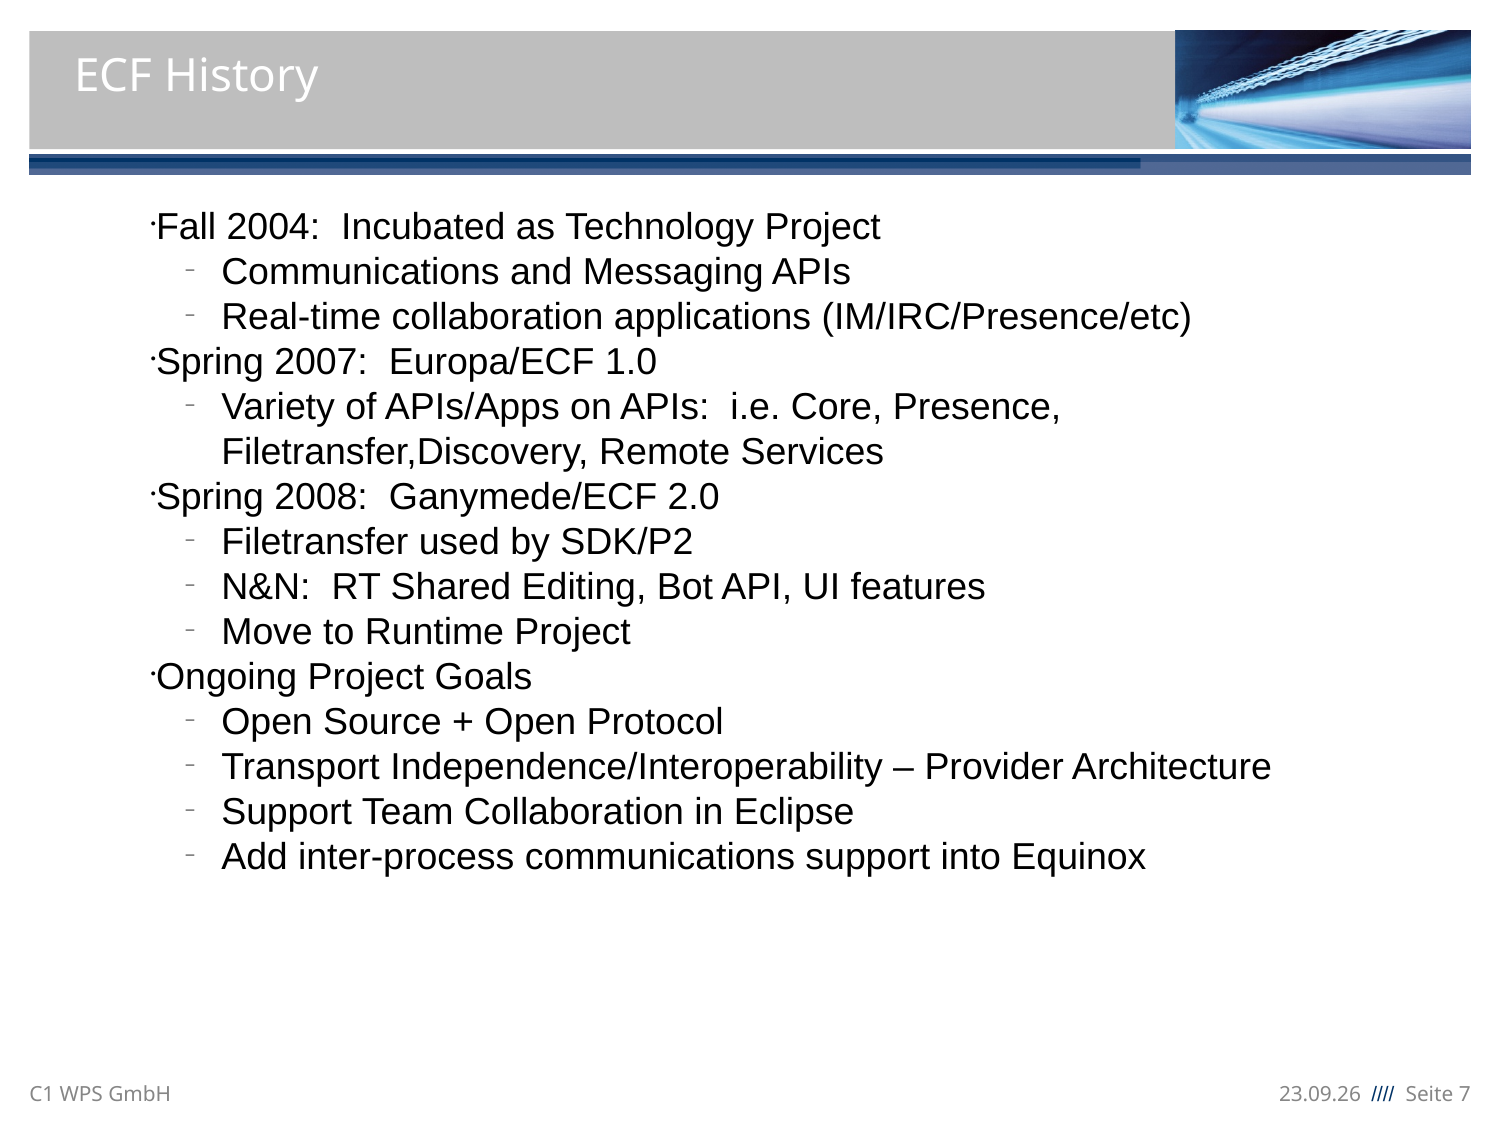

# ECF History
Fall 2004: Incubated as Technology Project
Communications and Messaging APIs
Real-time collaboration applications (IM/IRC/Presence/etc)
Spring 2007: Europa/ECF 1.0
Variety of APIs/Apps on APIs: i.e. Core, Presence, Filetransfer,Discovery, Remote Services
Spring 2008: Ganymede/ECF 2.0
Filetransfer used by SDK/P2
N&N: RT Shared Editing, Bot API, UI features
Move to Runtime Project
Ongoing Project Goals
Open Source + Open Protocol
Transport Independence/Interoperability – Provider Architecture
Support Team Collaboration in Eclipse
Add inter-process communications support into Equinox